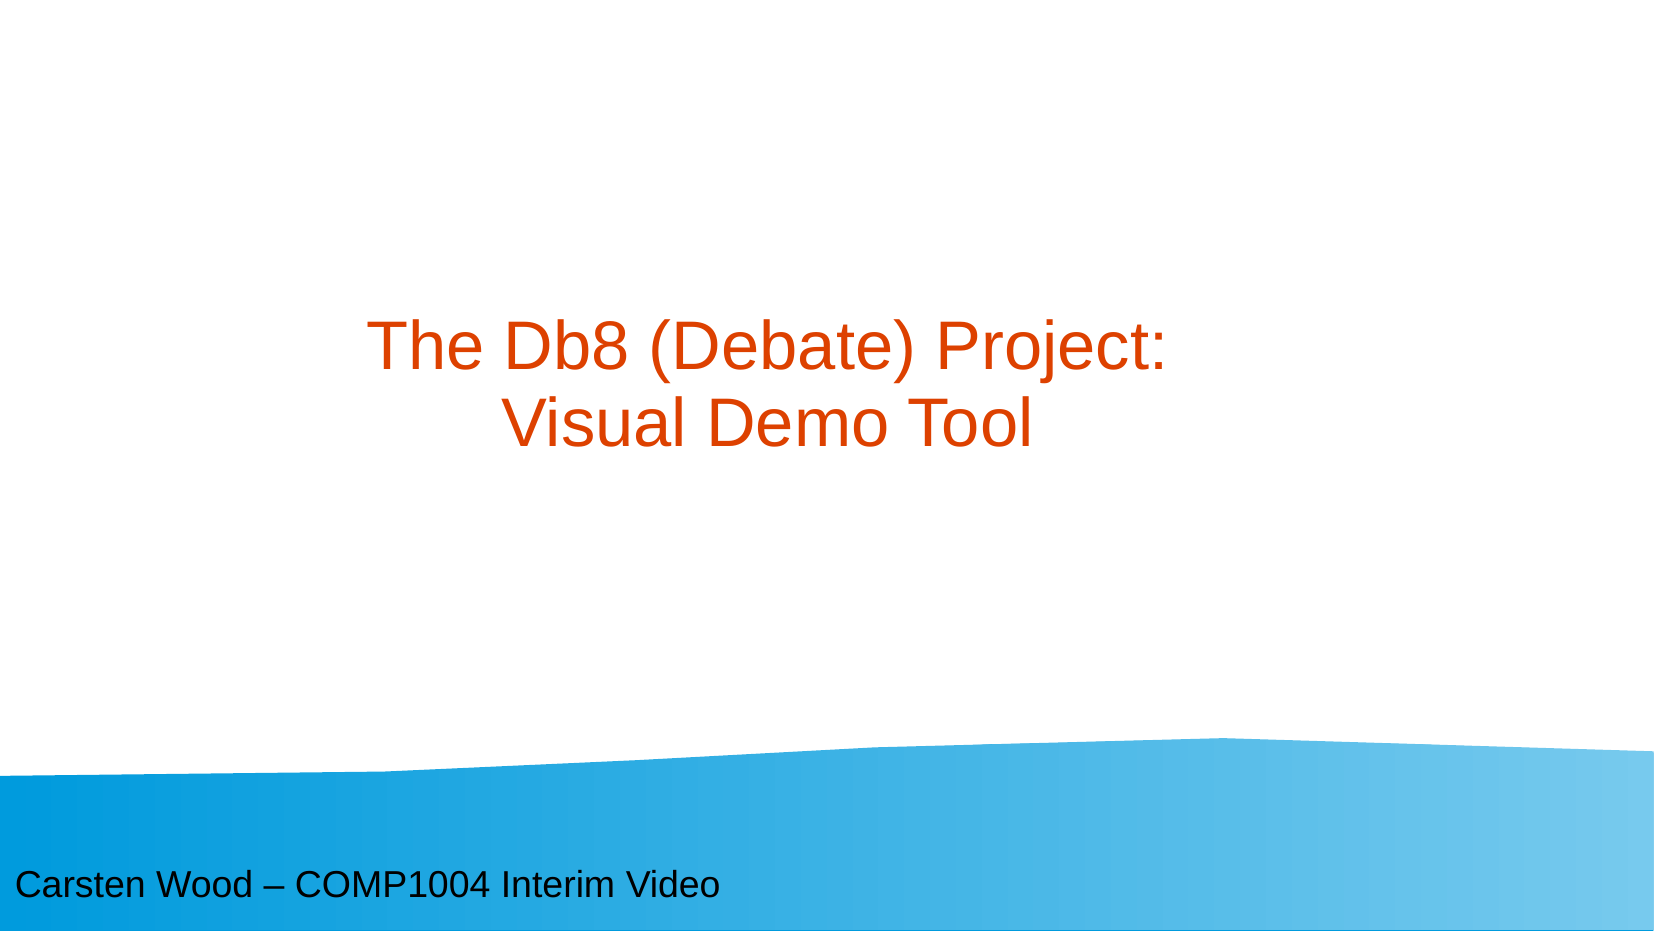

# The Db8 (Debate) Project: Visual Demo Tool
Carsten Wood – COMP1004 Interim Video